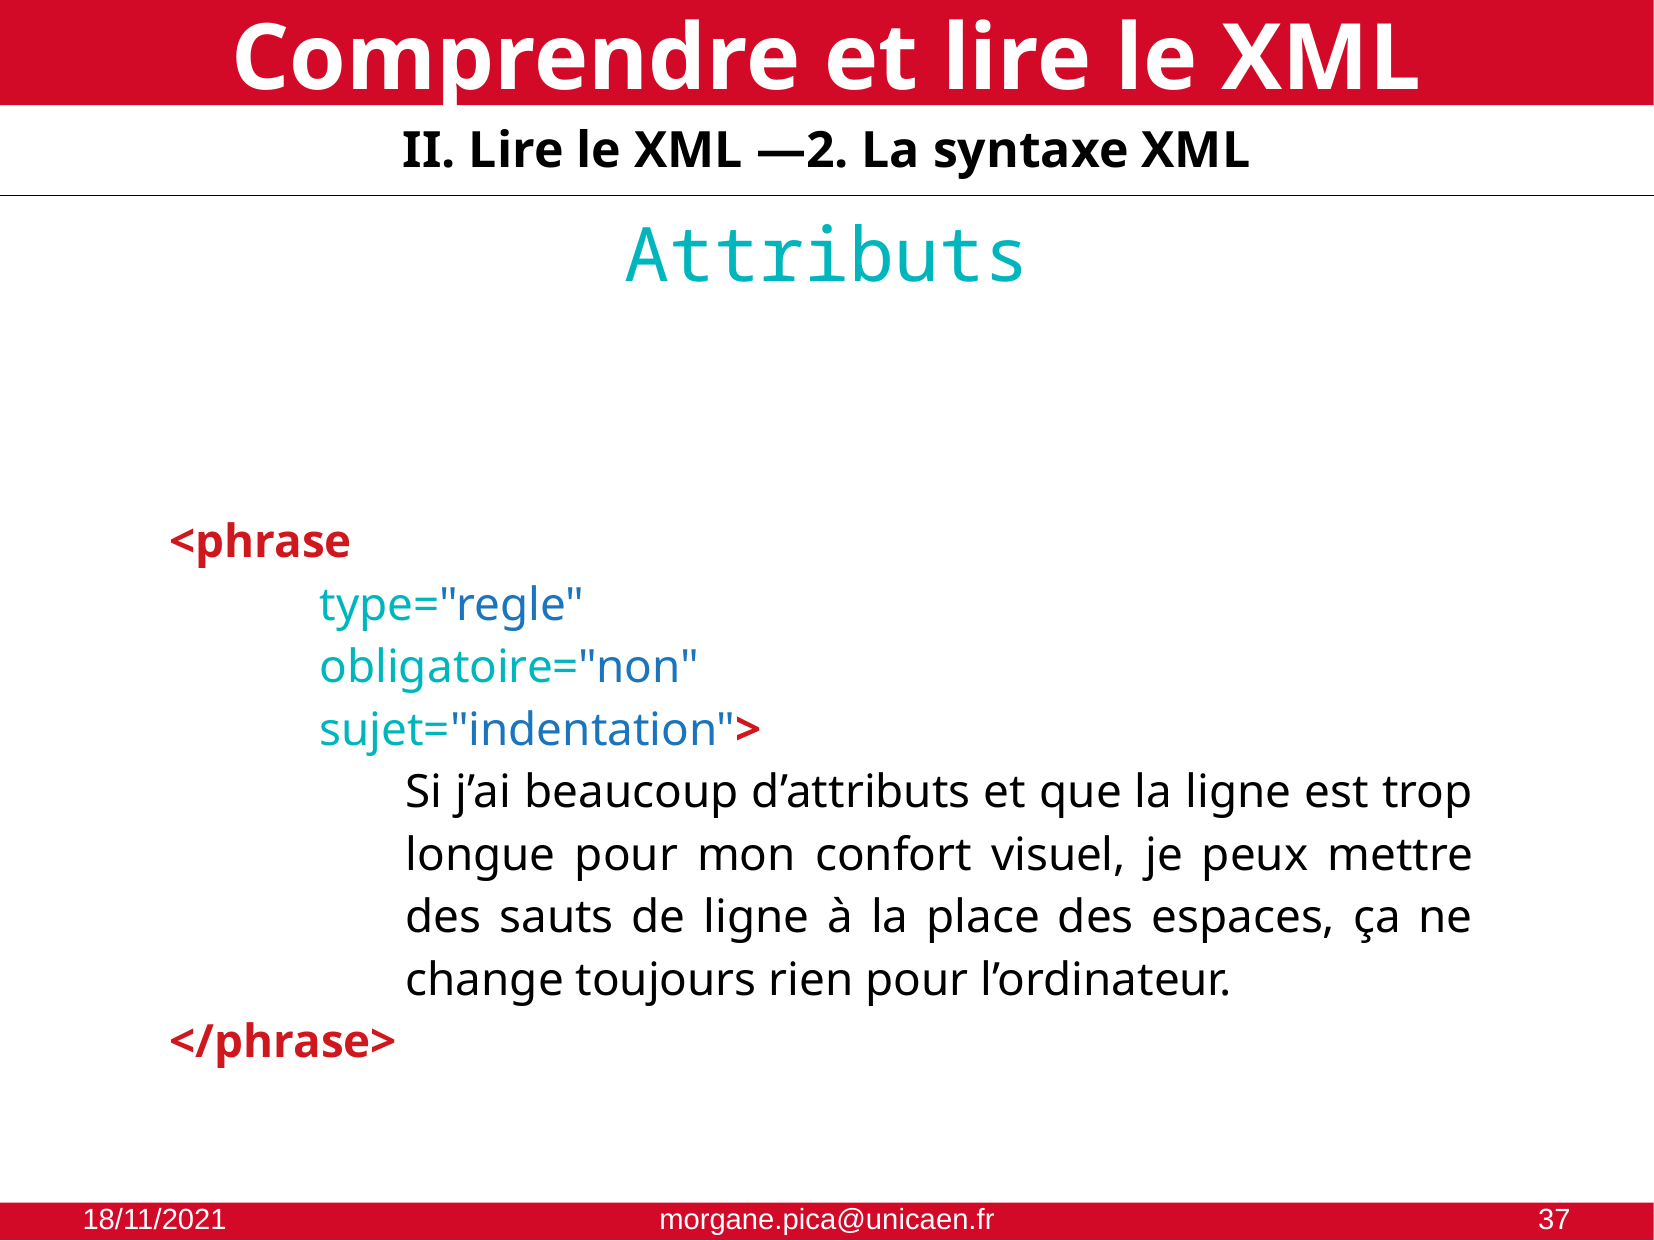

# Comprendre et lire le XML
II. Lire le XML —2. La syntaxe XML
Attributs
<phrase
		type="regle"
		obligatoire="non"
		sujet="indentation">
Si j’ai beaucoup d’attributs et que la ligne est trop longue pour mon confort visuel, je peux mettre des sauts de ligne à la place des espaces, ça ne change toujours rien pour l’ordinateur.
</phrase>
18/11/2021
morgane.pica@unicaen.fr
37